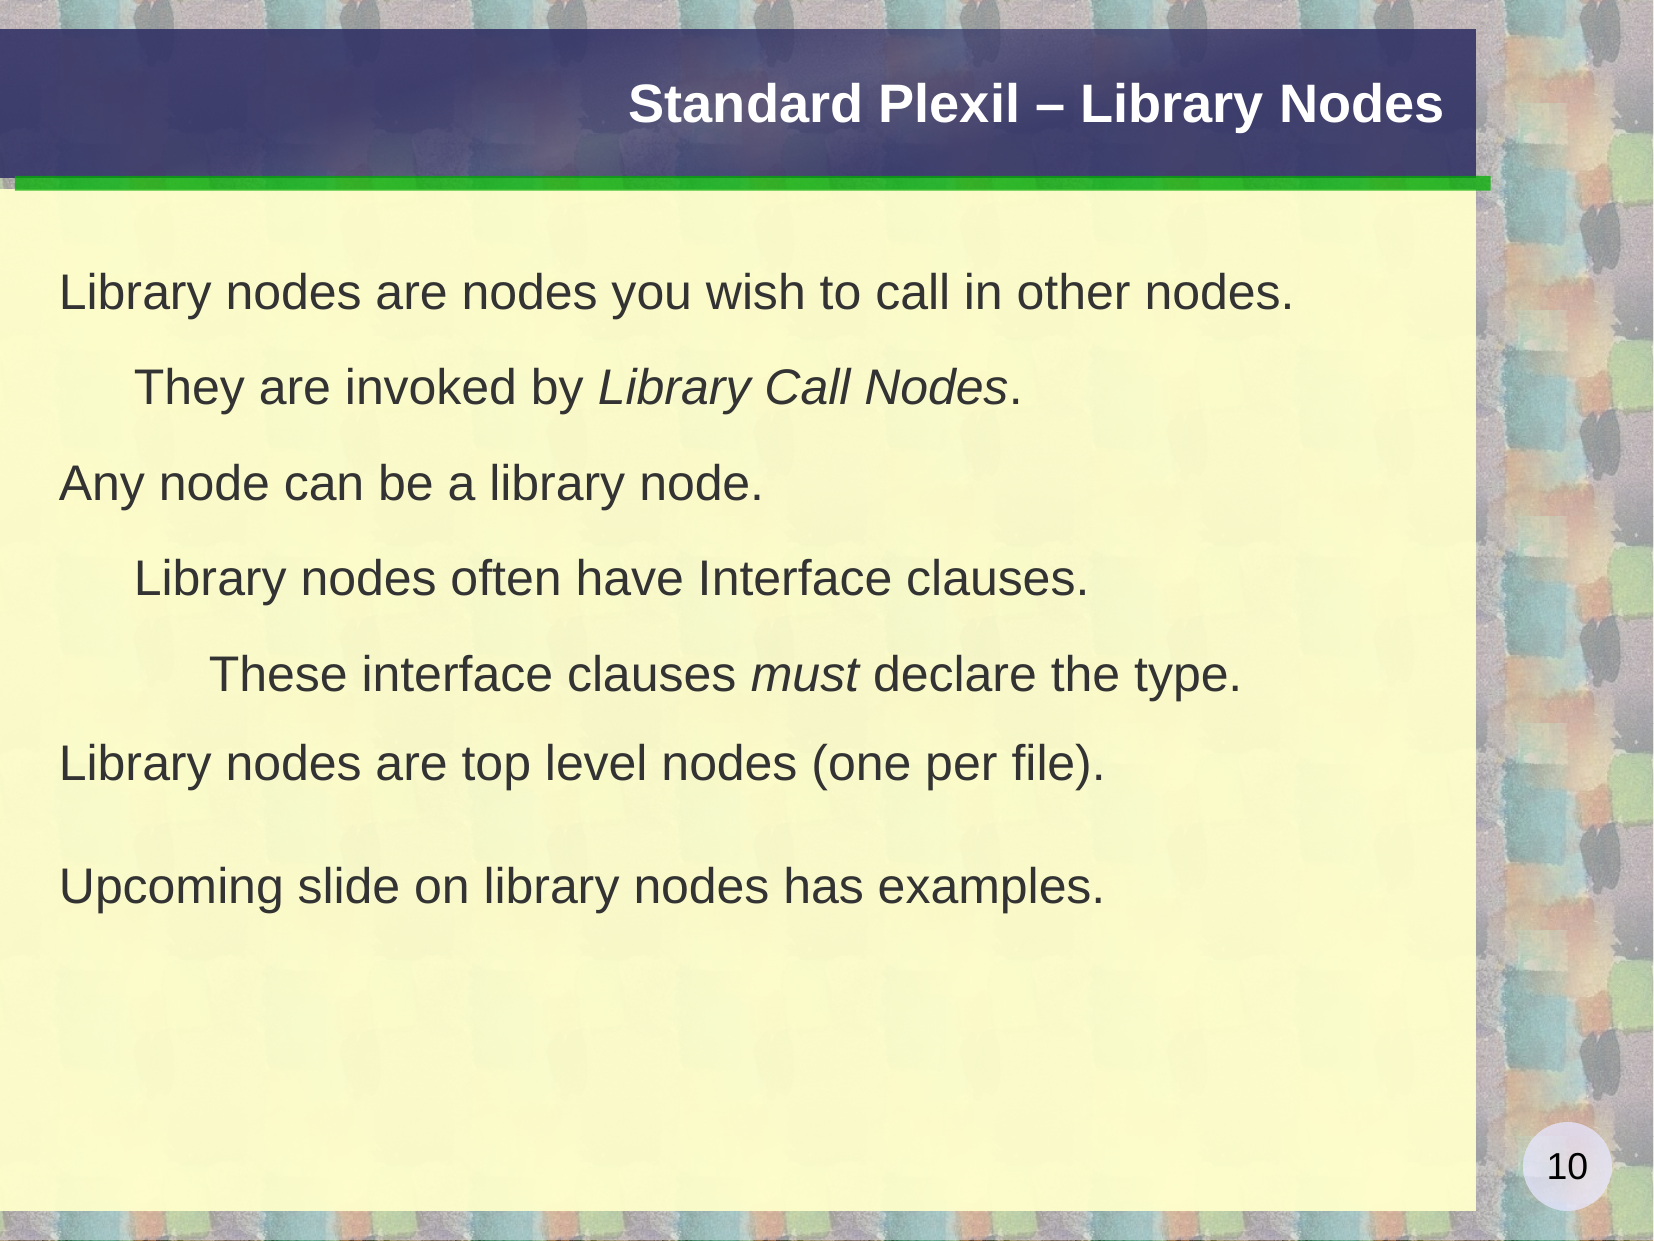

# Standard Plexil – Library Nodes
Library nodes are nodes you wish to call in other nodes.
They are invoked by Library Call Nodes.
Any node can be a library node.
Library nodes often have Interface clauses.
These interface clauses must declare the type.
Library nodes are top level nodes (one per file).
Upcoming slide on library nodes has examples.